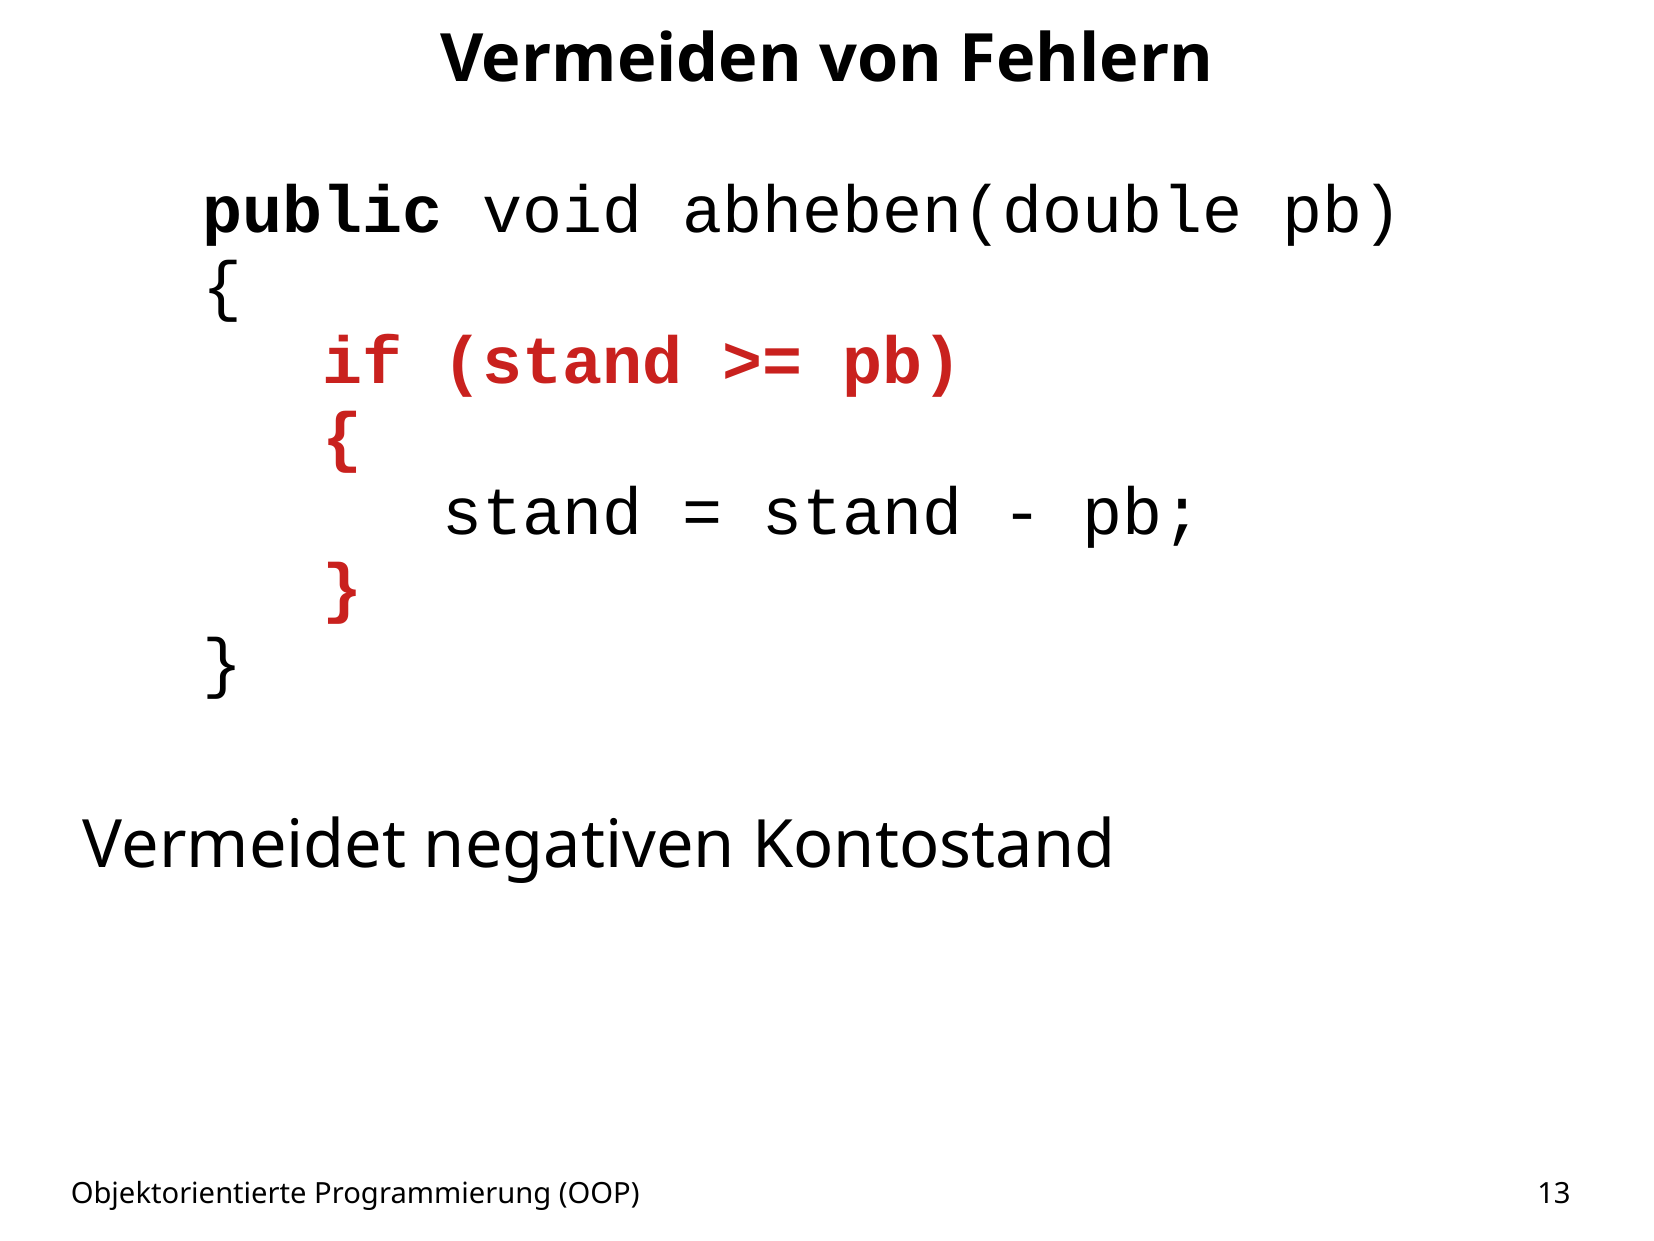

# Vermeiden von Fehlern
 public void abheben(double pb)
 {
 if (stand >= pb)
 {
 stand = stand - pb;
 }
 }
Vermeidet negativen Kontostand
Objektorientierte Programmierung (OOP)
13